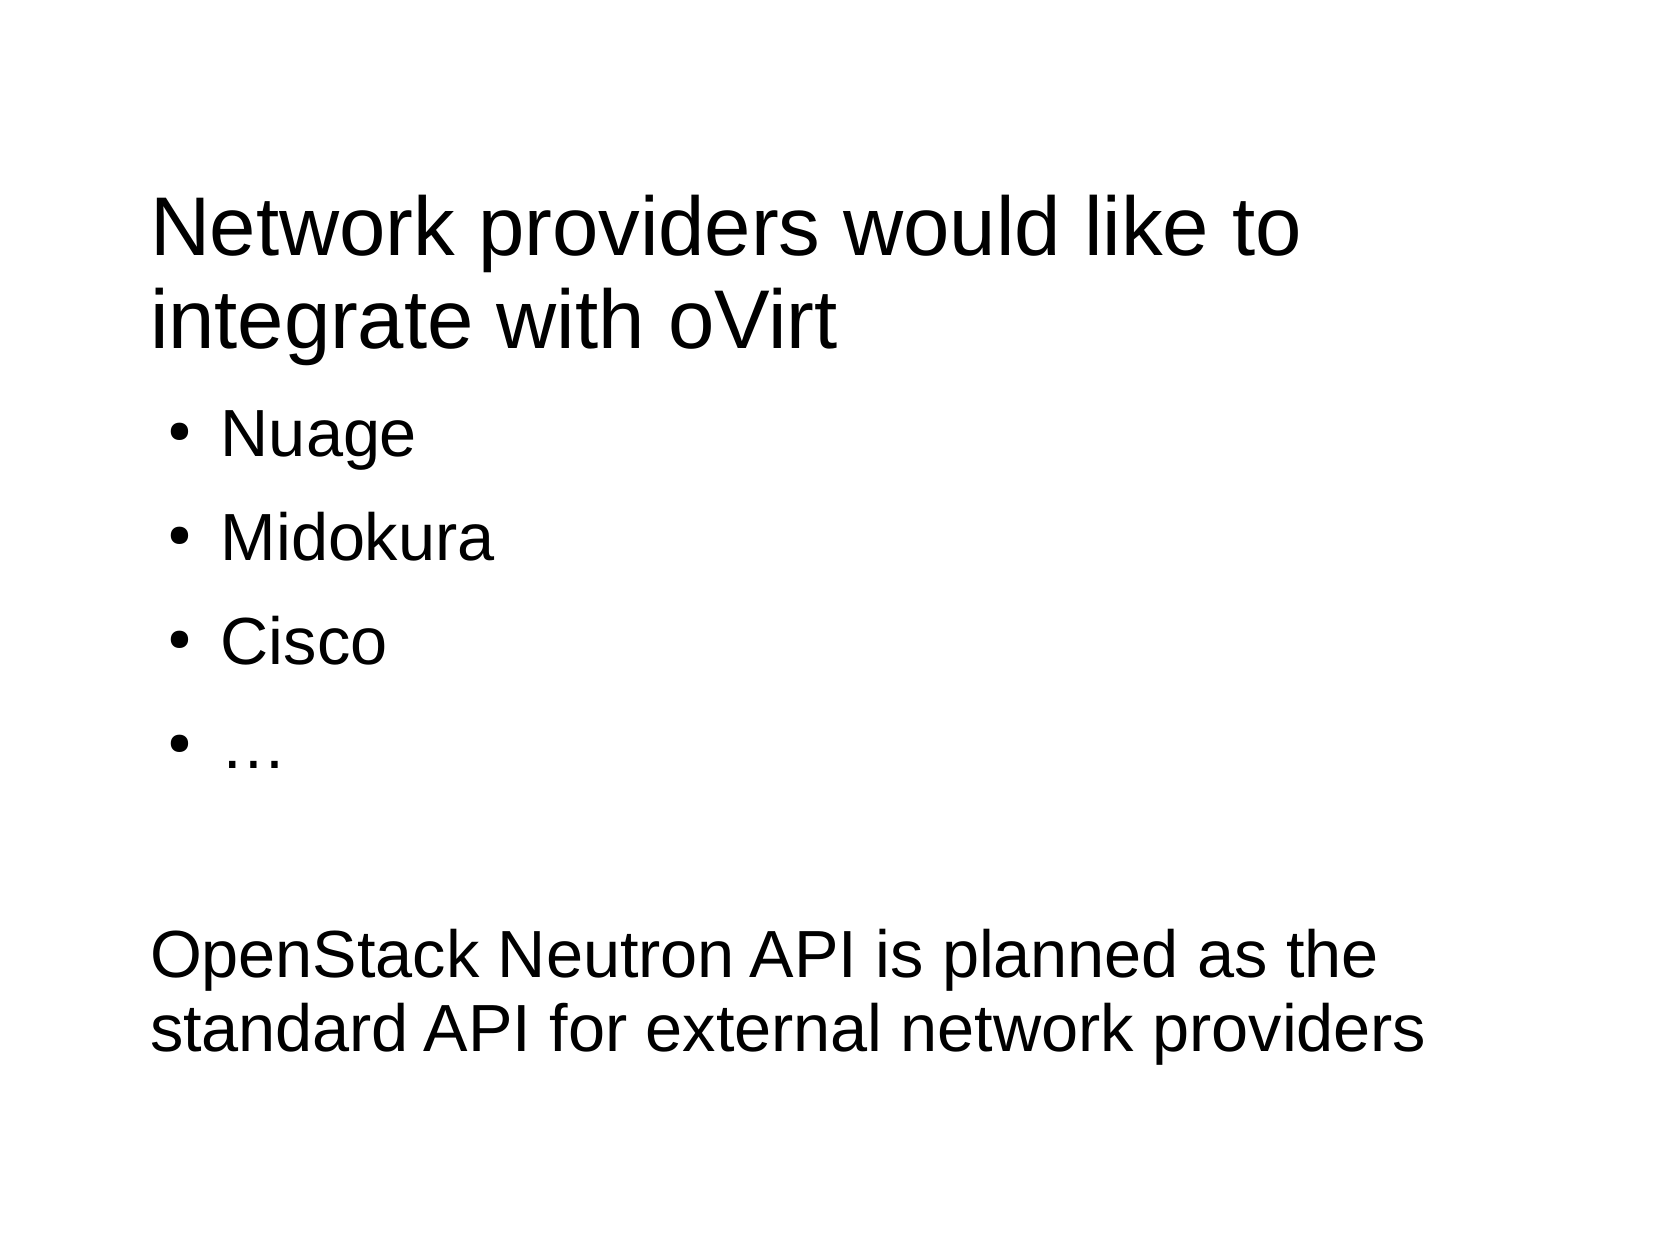

# Network providers would like to integrate with oVirt
Nuage
Midokura
Cisco
…
OpenStack Neutron API is planned as the standard API for external network providers